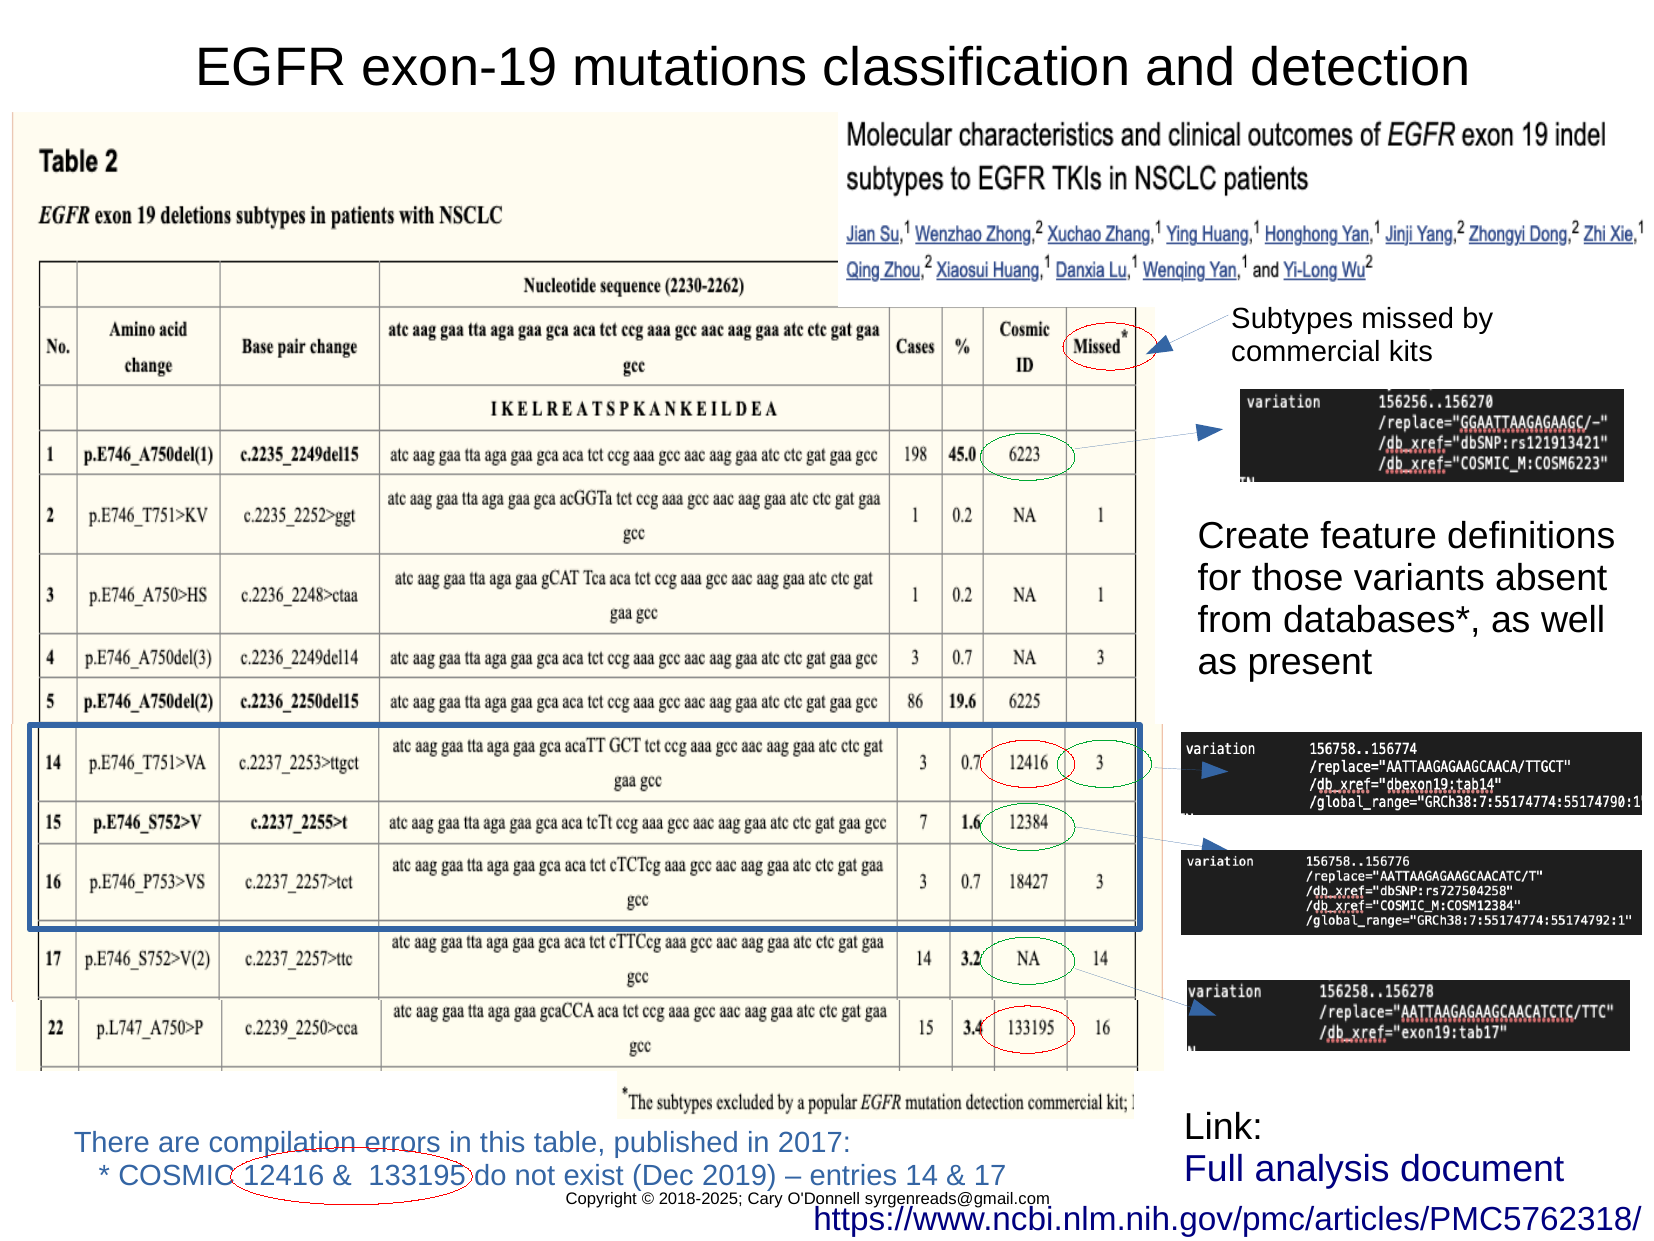

# EGFR exon-19 mutations classification and detection
Subtypes missed by commercial kits
Create feature definitions for those variants absent from databases*, as well as present
Link:Full analysis document
There are compilation errors in this table, published in 2017:
 * COSMIC 12416 & 133195 do not exist (Dec 2019) – entries 14 & 17
https://www.ncbi.nlm.nih.gov/pmc/articles/PMC5762318/